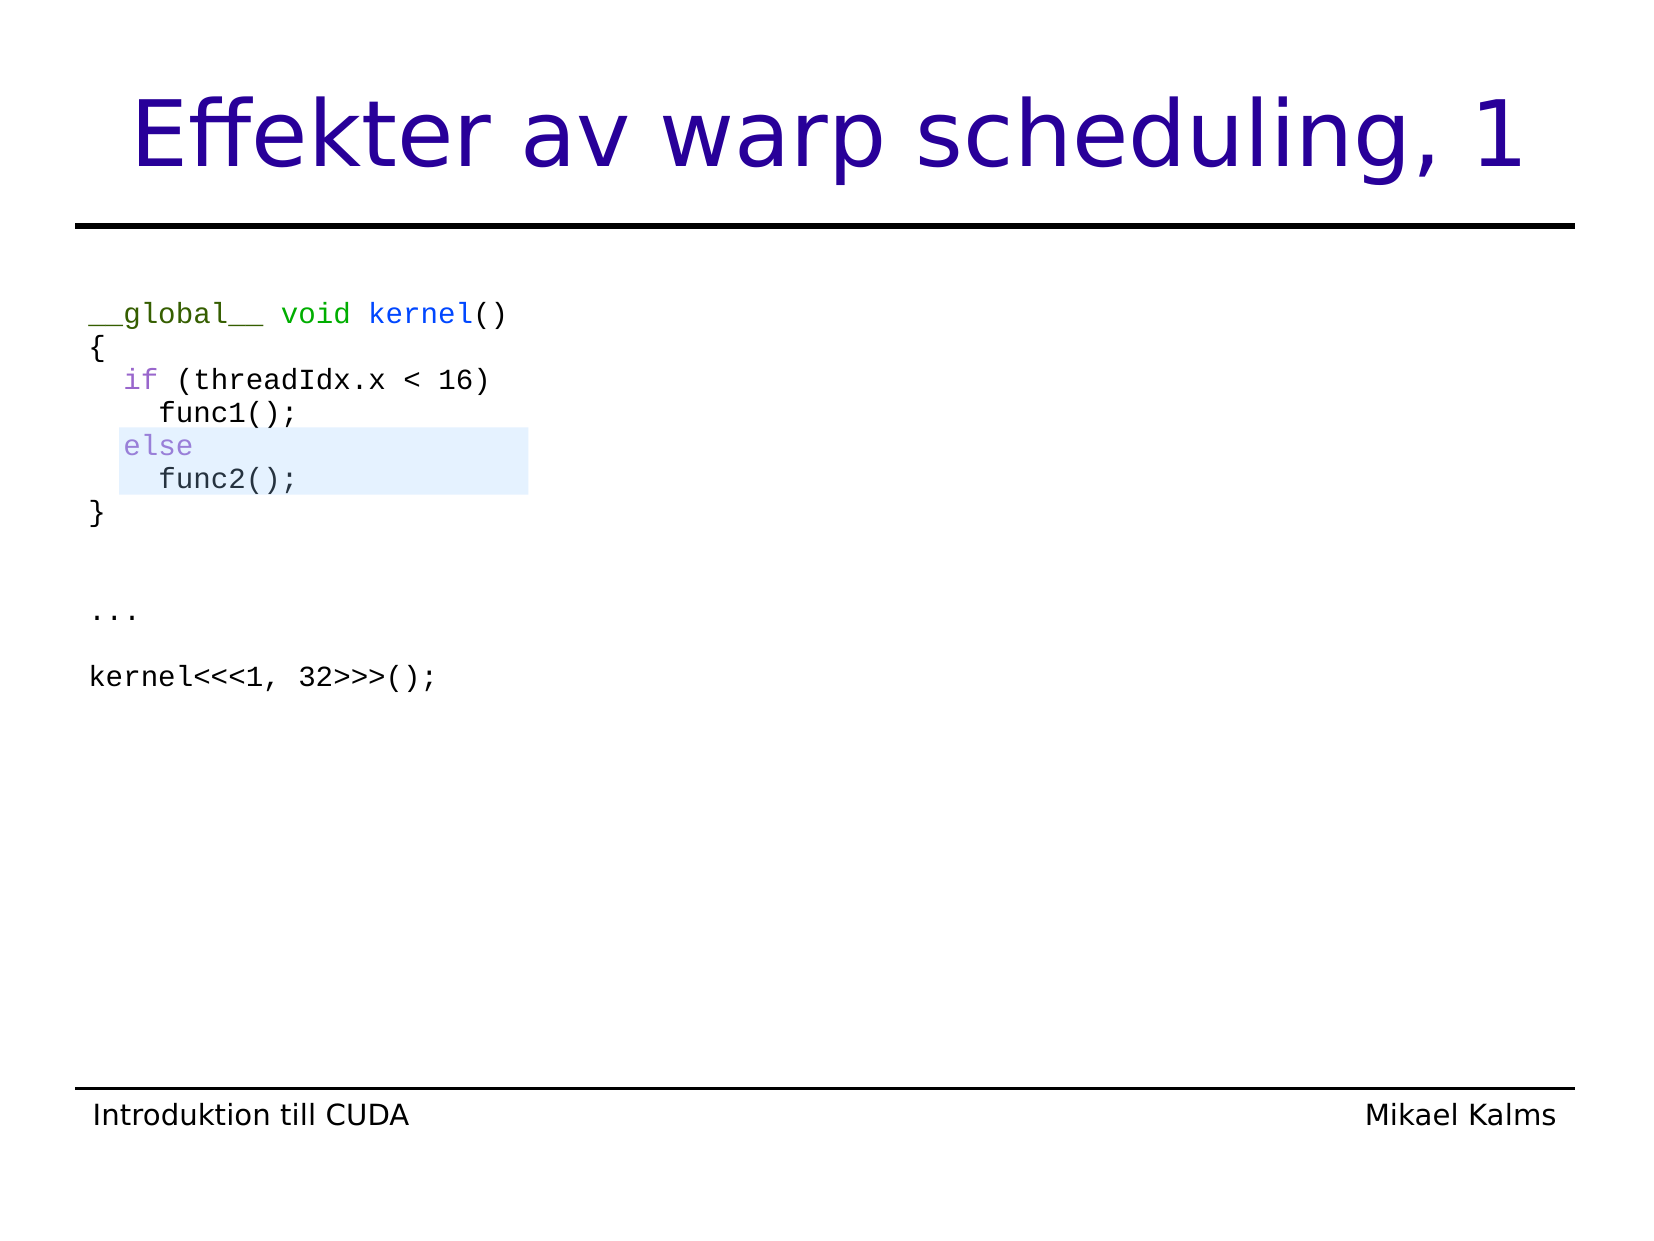

# Effekter av warp scheduling, 1
__global__ void kernel()
{
 if (threadIdx.x < 16)
 func1();
 else
 func2();
}
...
kernel<<<1, 32>>>();
Introduktion till CUDA
Mikael Kalms